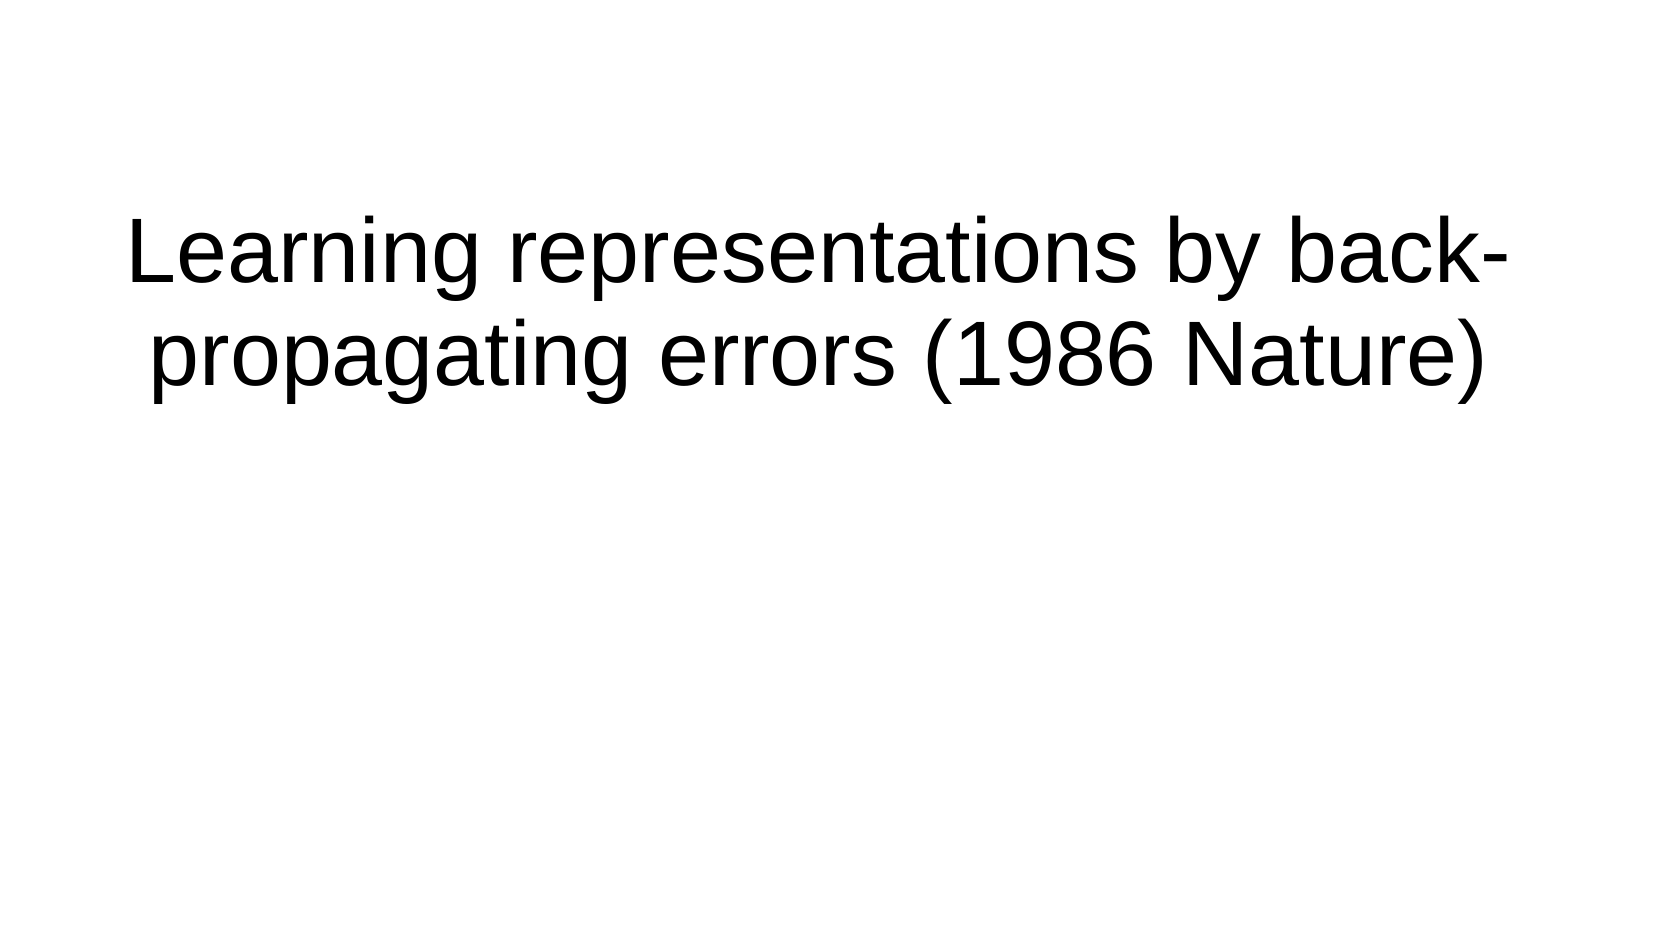

# Learning representations by back-propagating errors (1986 Nature)